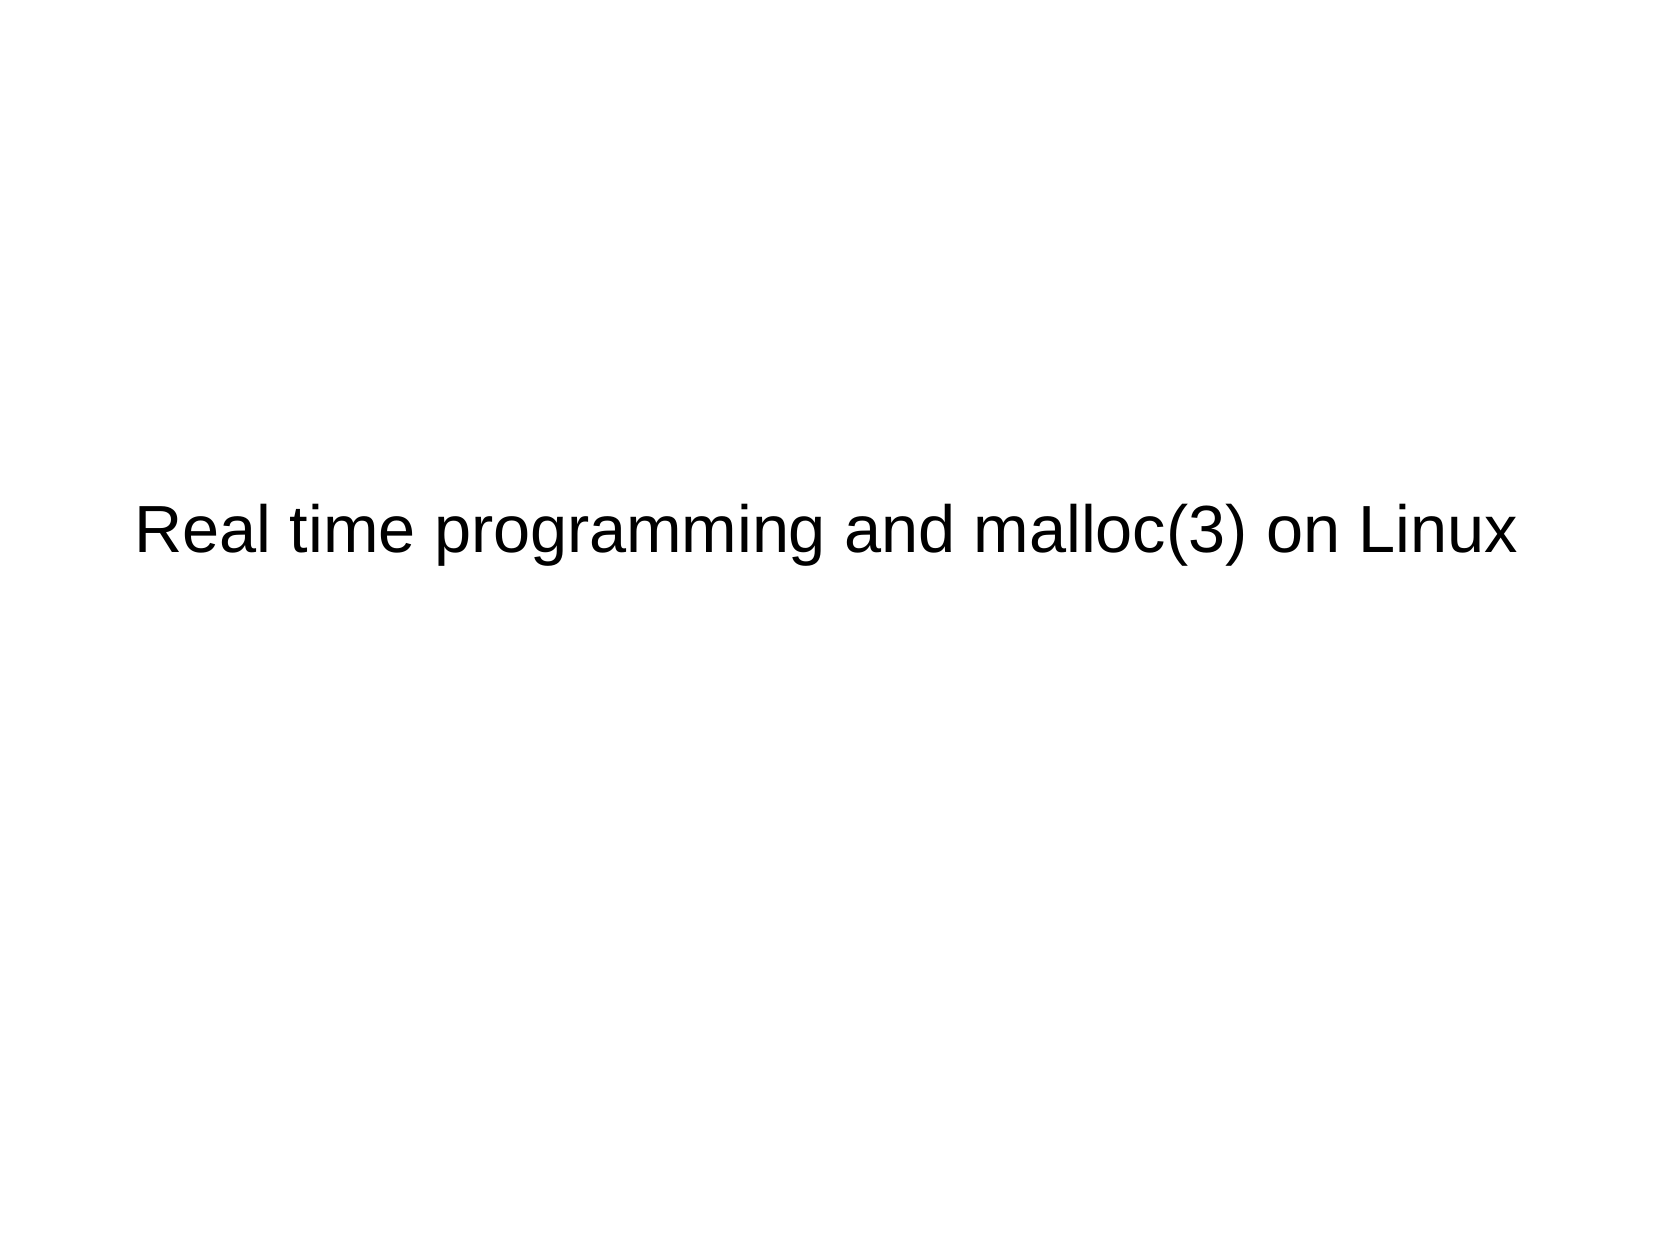

# Real time programming and malloc(3) on Linux